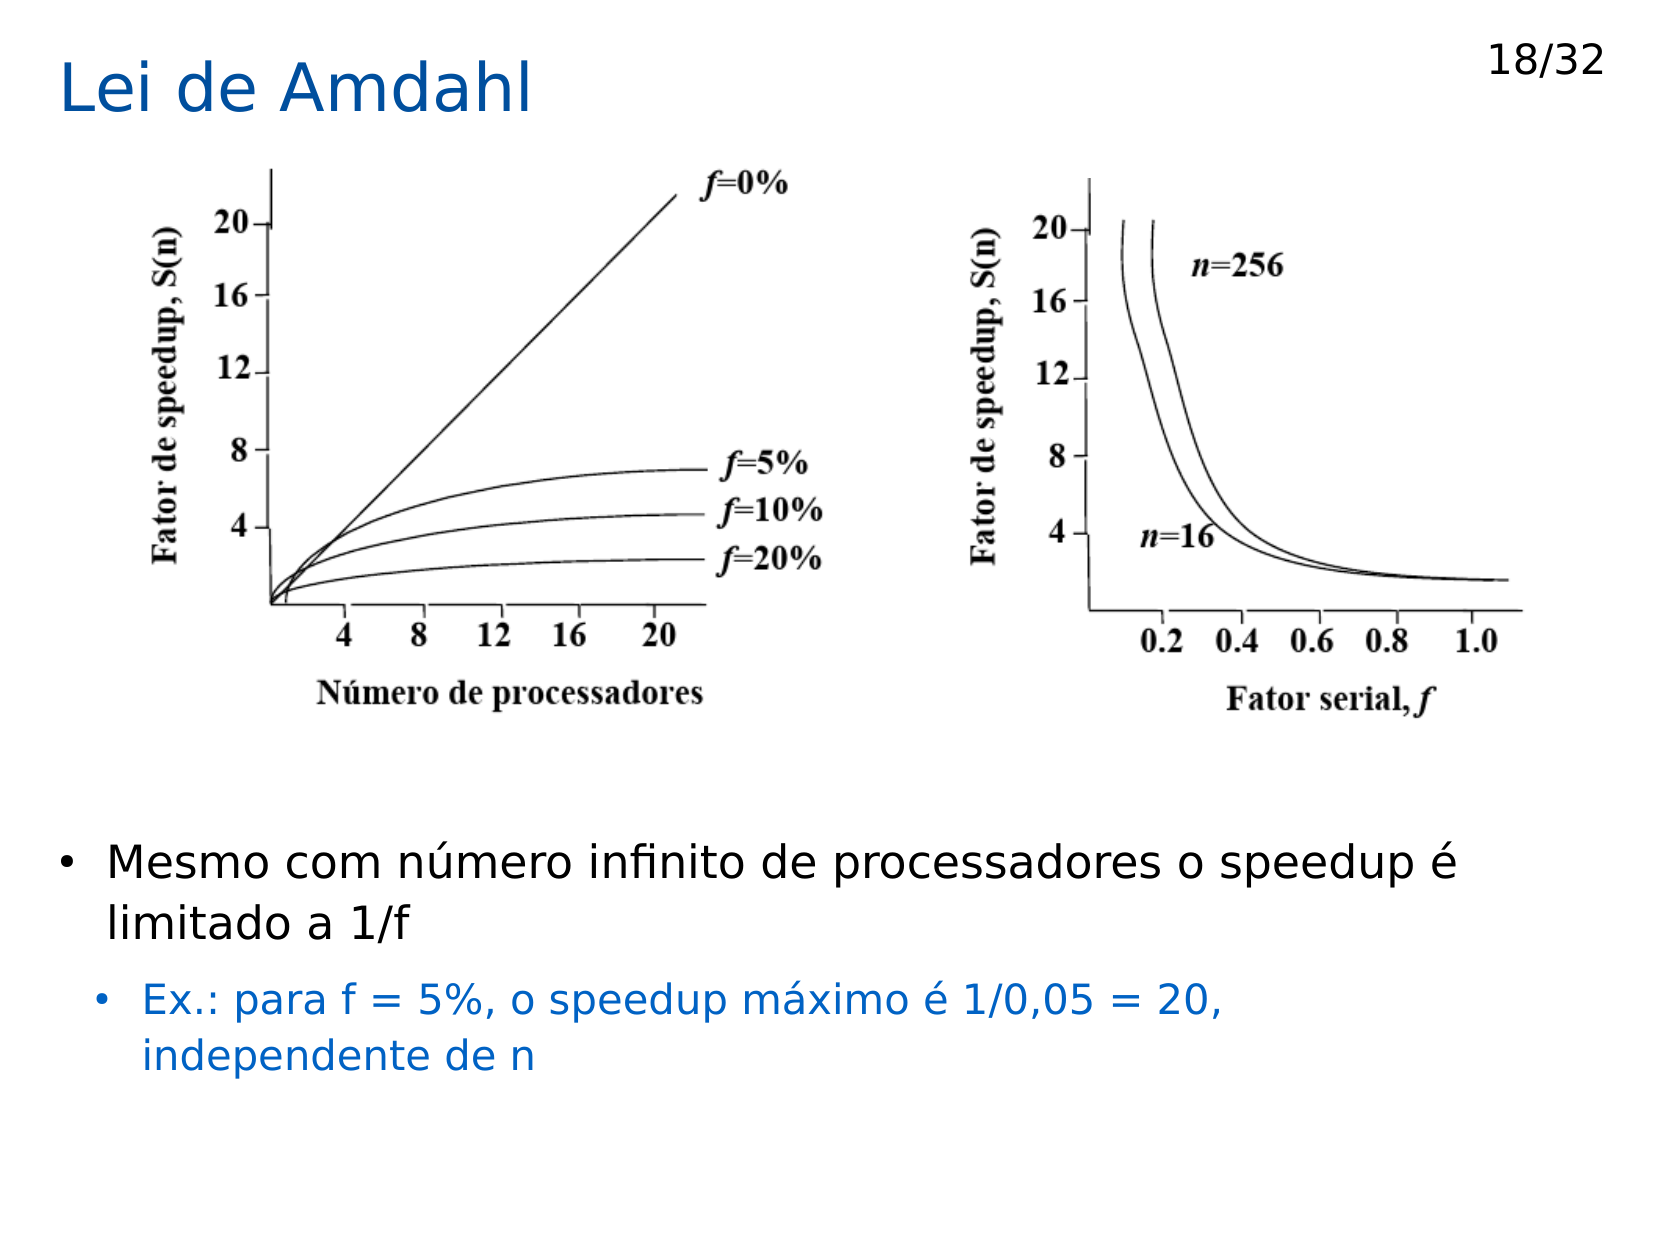

# Lei de Amdahl
18
Mesmo com número infinito de processadores o speedup é limitado a 1/f
Ex.: para f = 5%, o speedup máximo é 1/0,05 = 20,
independente de n